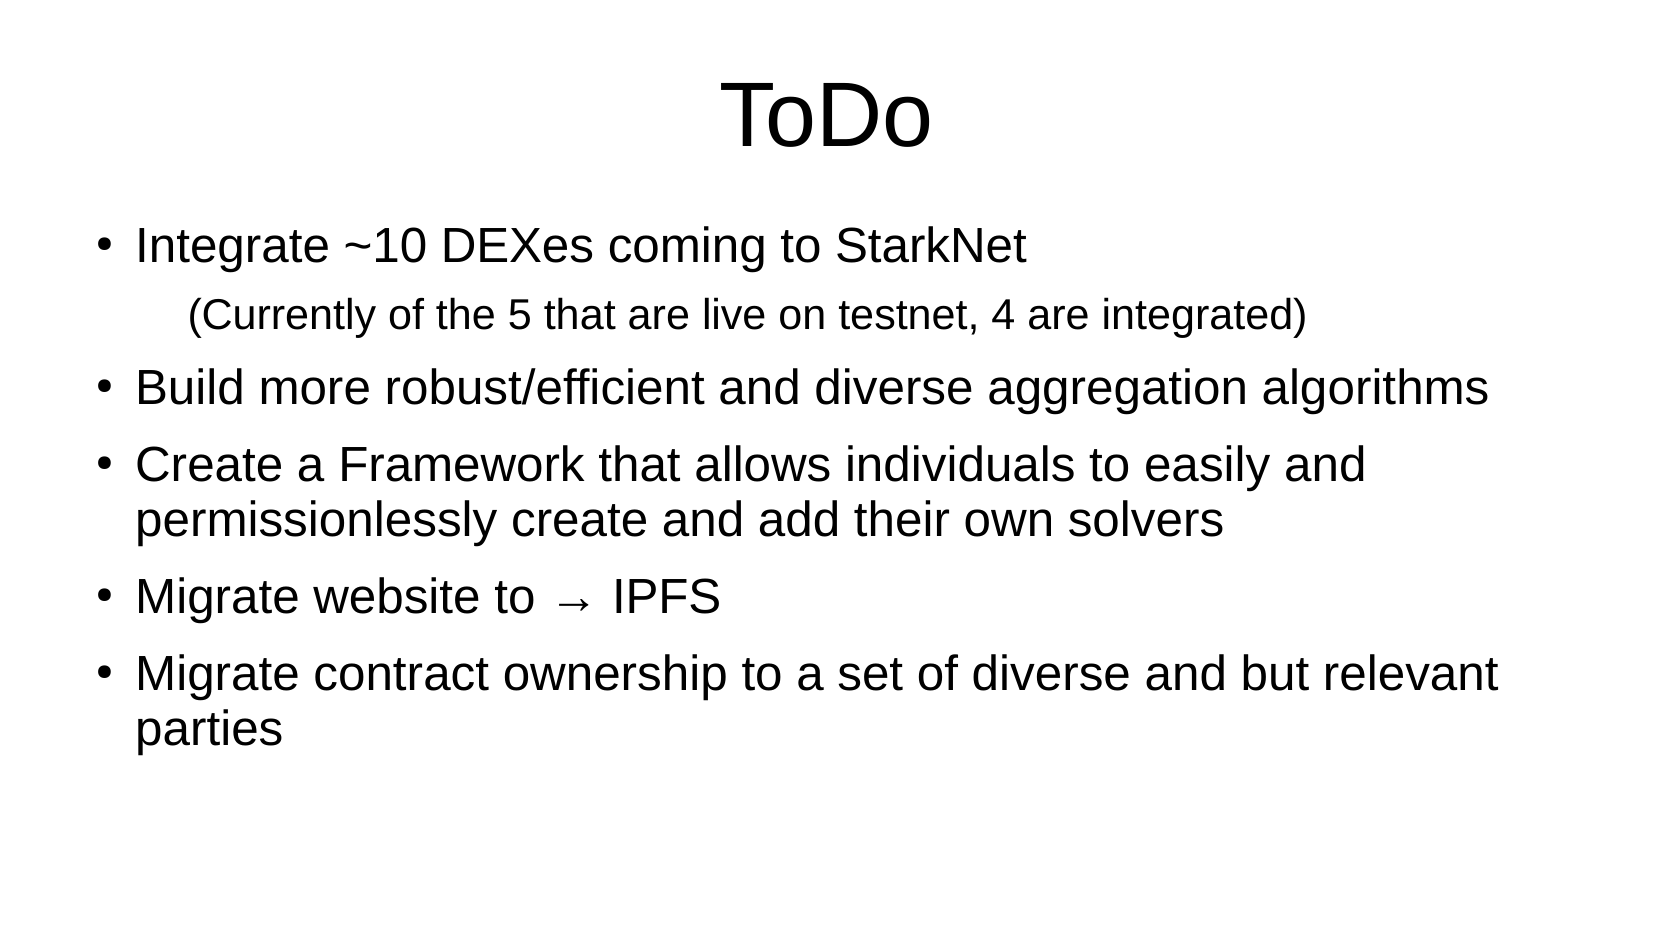

# ToDo
Integrate ~10 DEXes coming to StarkNet
(Currently of the 5 that are live on testnet, 4 are integrated)
Build more robust/efficient and diverse aggregation algorithms
Create a Framework that allows individuals to easily and permissionlessly create and add their own solvers
Migrate website to → IPFS
Migrate contract ownership to a set of diverse and but relevant parties